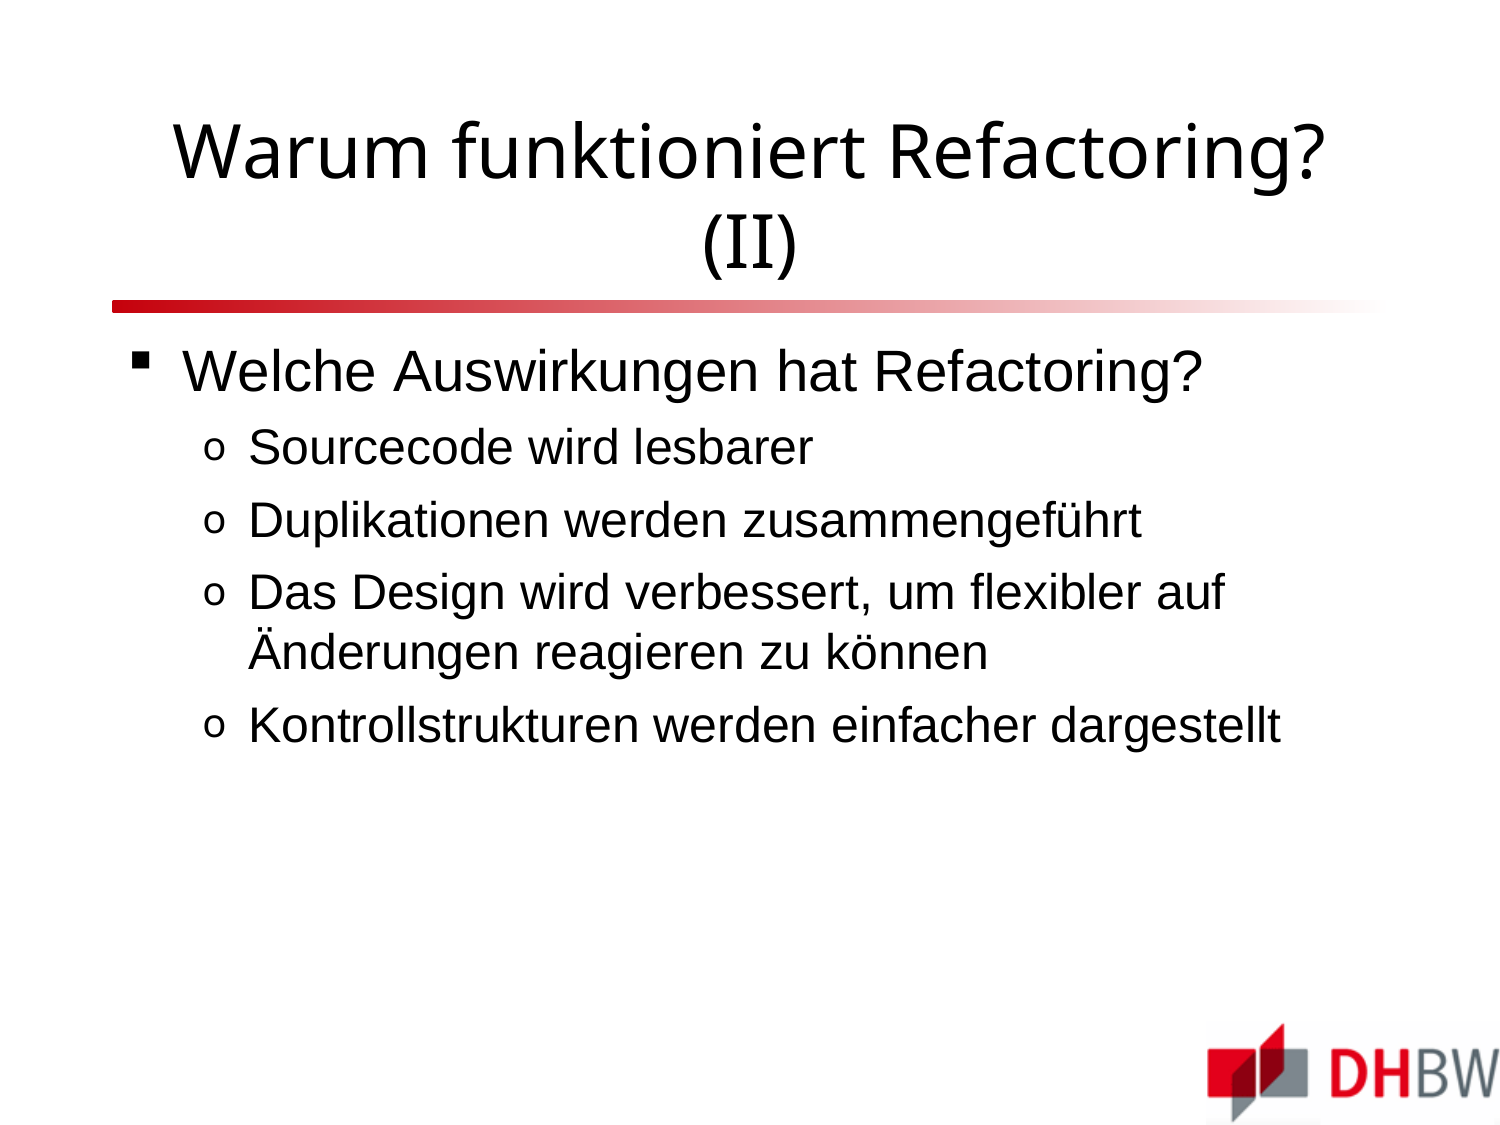

# Warum funktioniert Refactoring? (II)
Welche Auswirkungen hat Refactoring?
Sourcecode wird lesbarer
Duplikationen werden zusammengeführt
Das Design wird verbessert, um flexibler auf Änderungen reagieren zu können
Kontrollstrukturen werden einfacher dargestellt